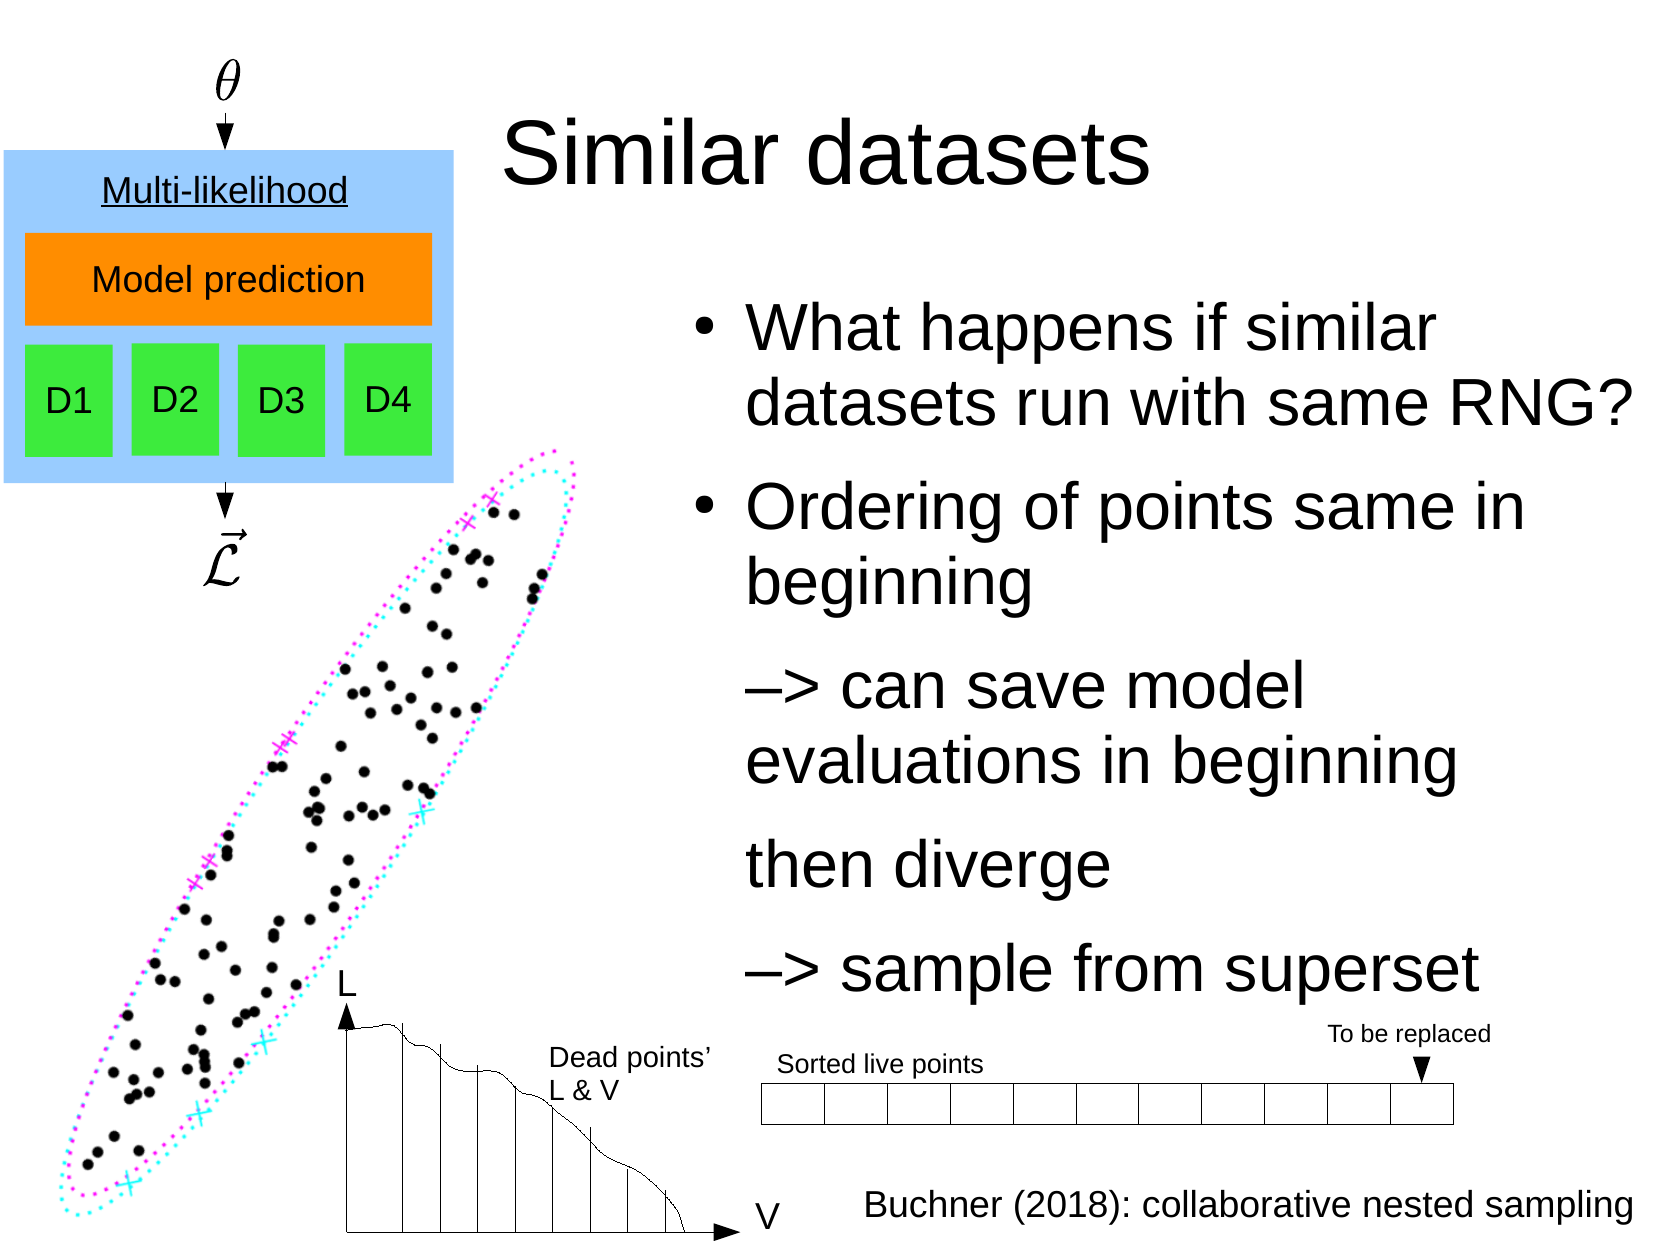

# Similar datasets
Multi-likelihood
Model prediction
What happens if similar datasets run with same RNG?
Ordering of points same in beginning
–> can save model evaluations in beginning
then diverge
–> sample from superset
D2
D4
D1
D3
L
Dead points’ L & V
V
To be replaced
Sorted live points
Buchner (2018): collaborative nested sampling